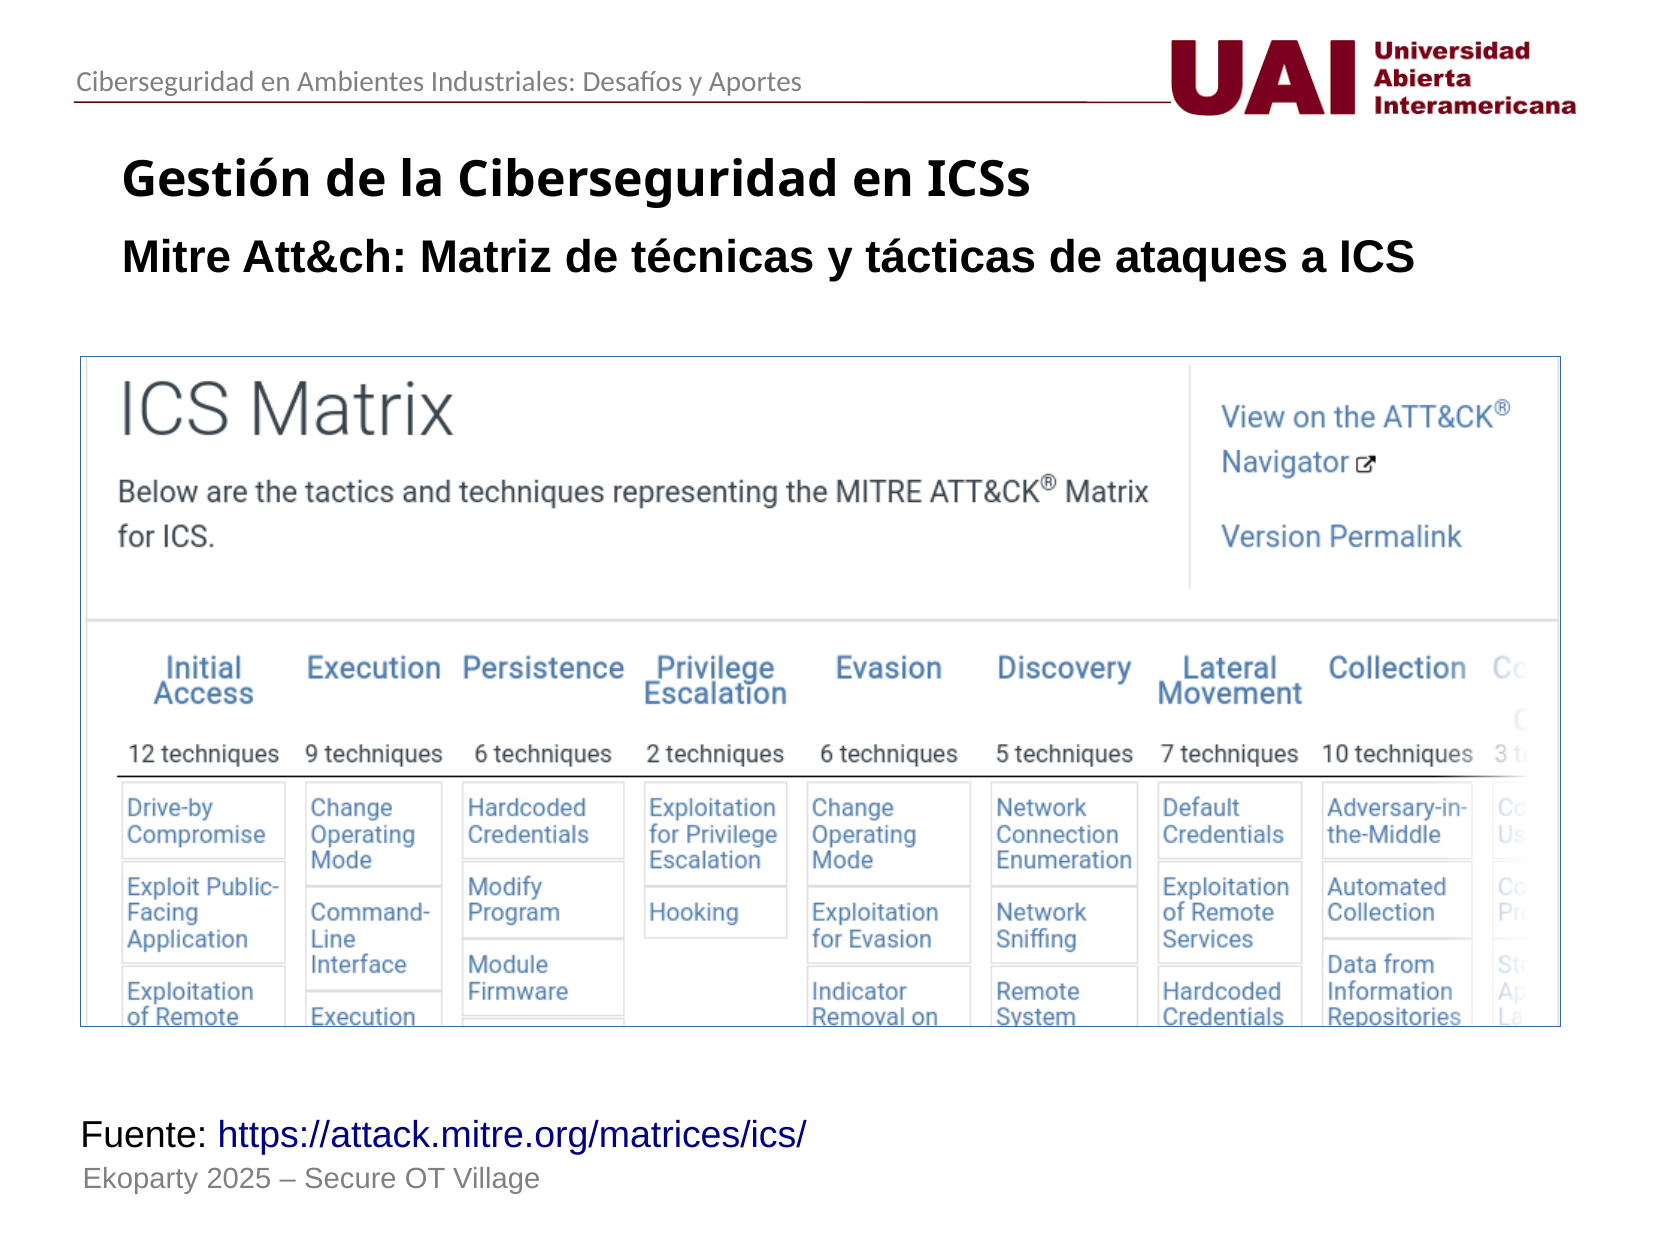

Gestión de la Ciberseguridad en ICSs
Mitre Att&ch: Matriz de técnicas y tácticas de ataques a ICS
Fuente: https://attack.mitre.org/matrices/ics/